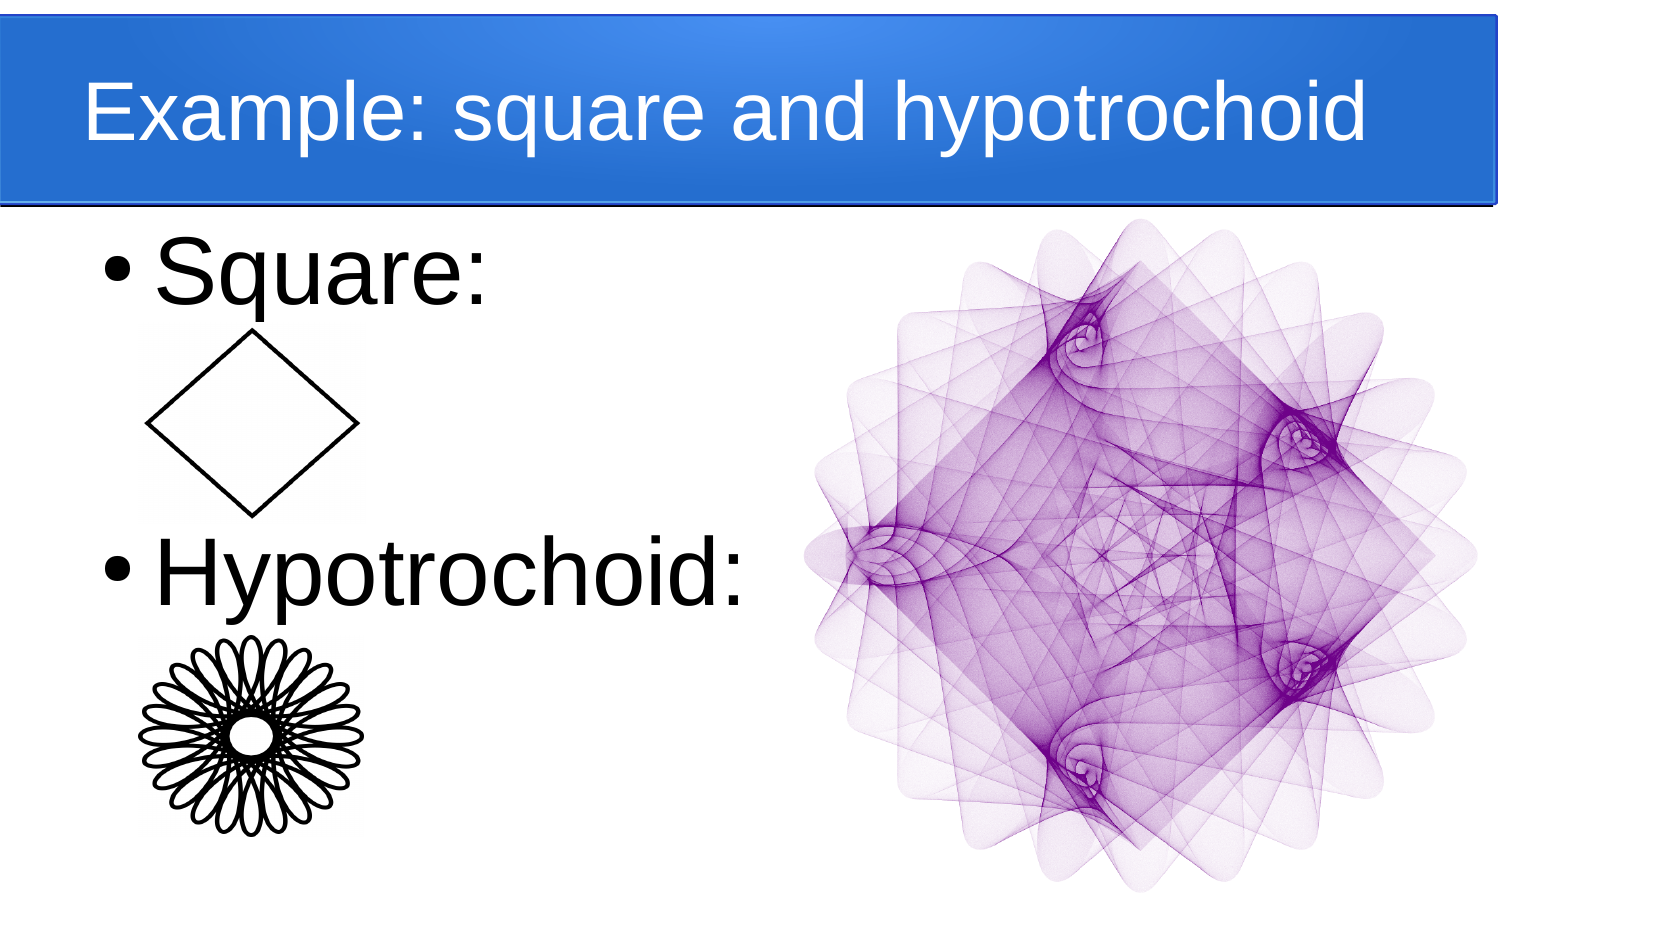

# Example: square and hypotrochoid
Square:
Hypotrochoid: